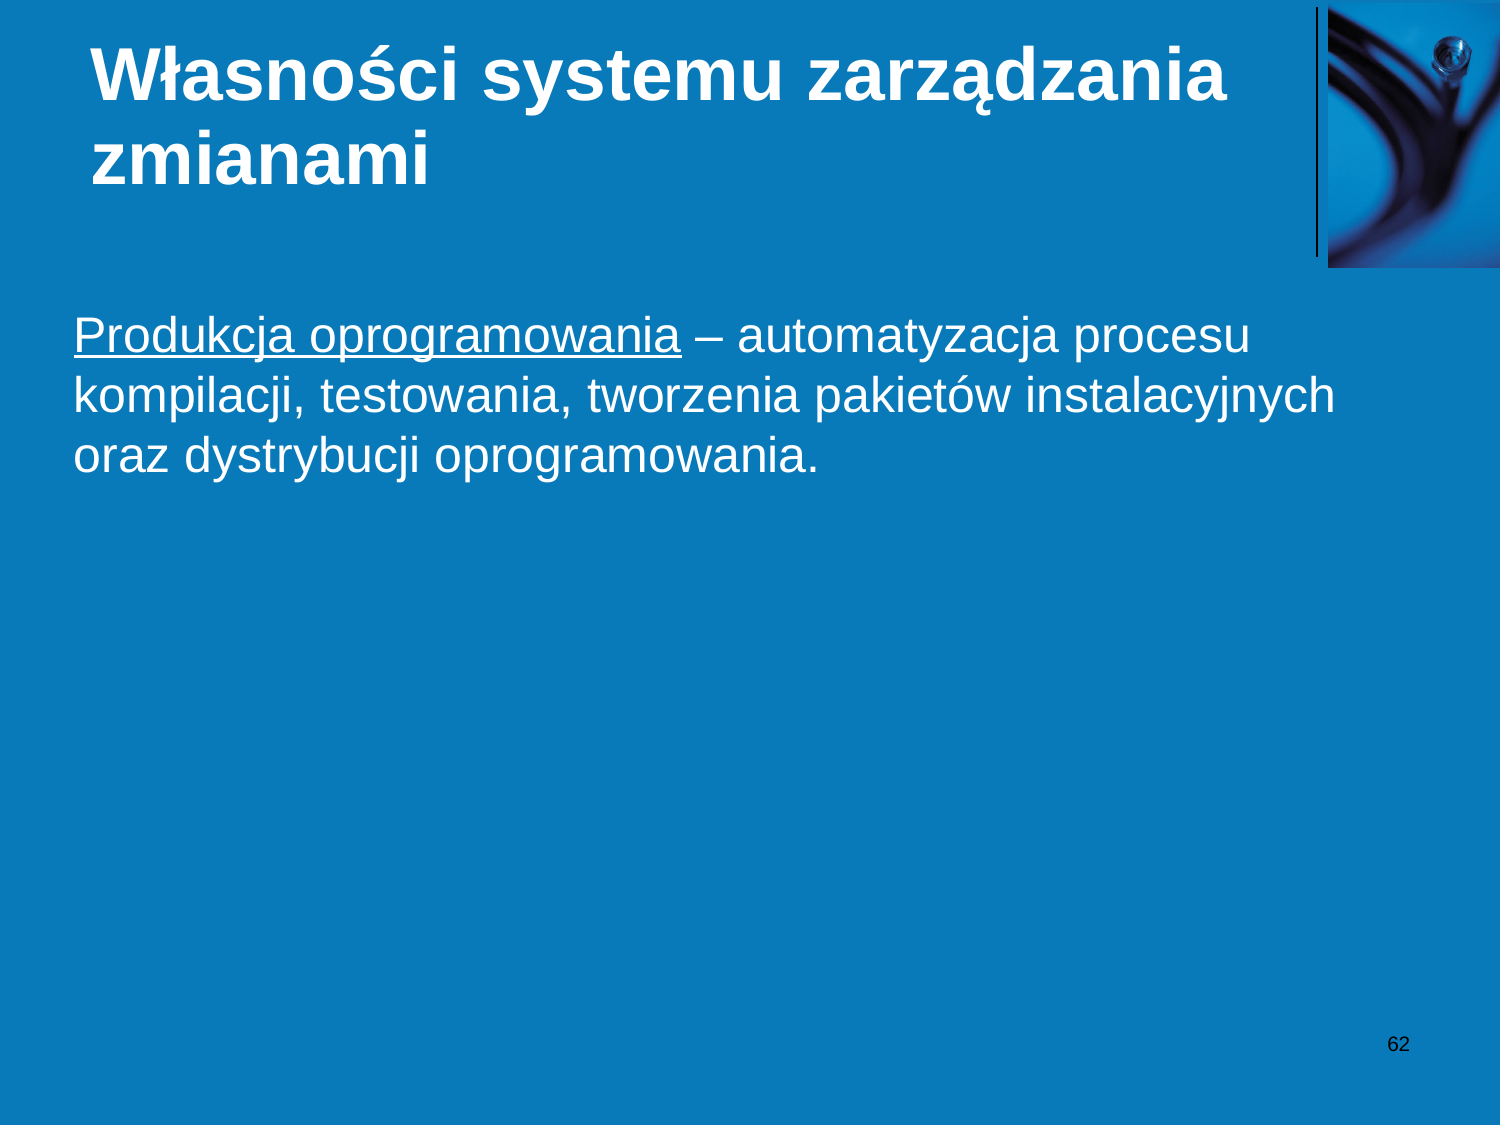

# Własności systemu zarządzania zmianami
Produkcja oprogramowania – automatyzacja procesu kompilacji, testowania, tworzenia pakietów instalacyjnych oraz dystrybucji oprogramowania.
62